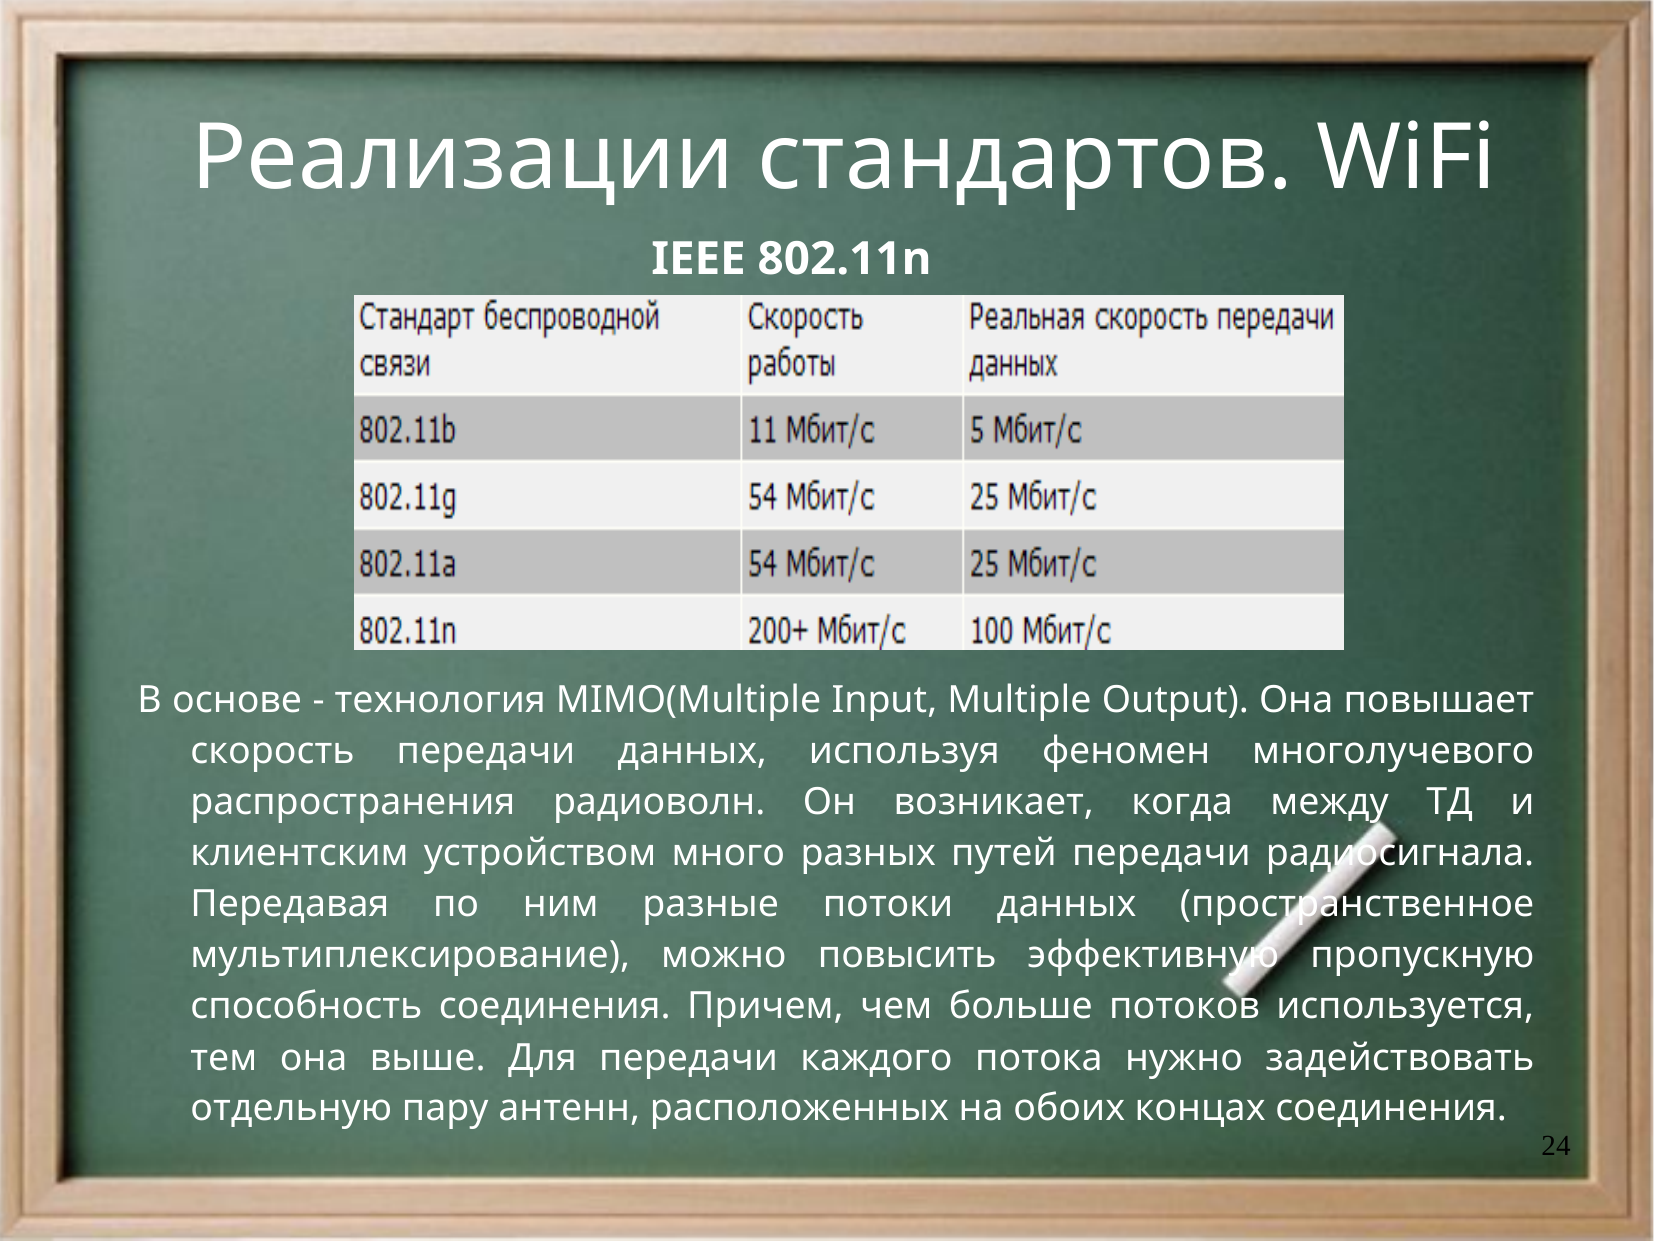

# Реализации стандартов. WiFi
IEEE 802.11n
В основе - технология MIMO(Multiple Input, Multiple Output). Она повышает скорость передачи данных, используя феномен многолучевого распространения радиоволн. Он возникает, когда между ТД и клиентским устройством много разных путей передачи радиосигнала. Передавая по ним разные потоки данных (пространственное мультиплексирование), можно повысить эффективную пропускную способность соединения. Причем, чем больше потоков используется, тем она выше. Для передачи каждого потока нужно задействовать отдельную пару антенн, расположенных на обоих концах соединения.
24